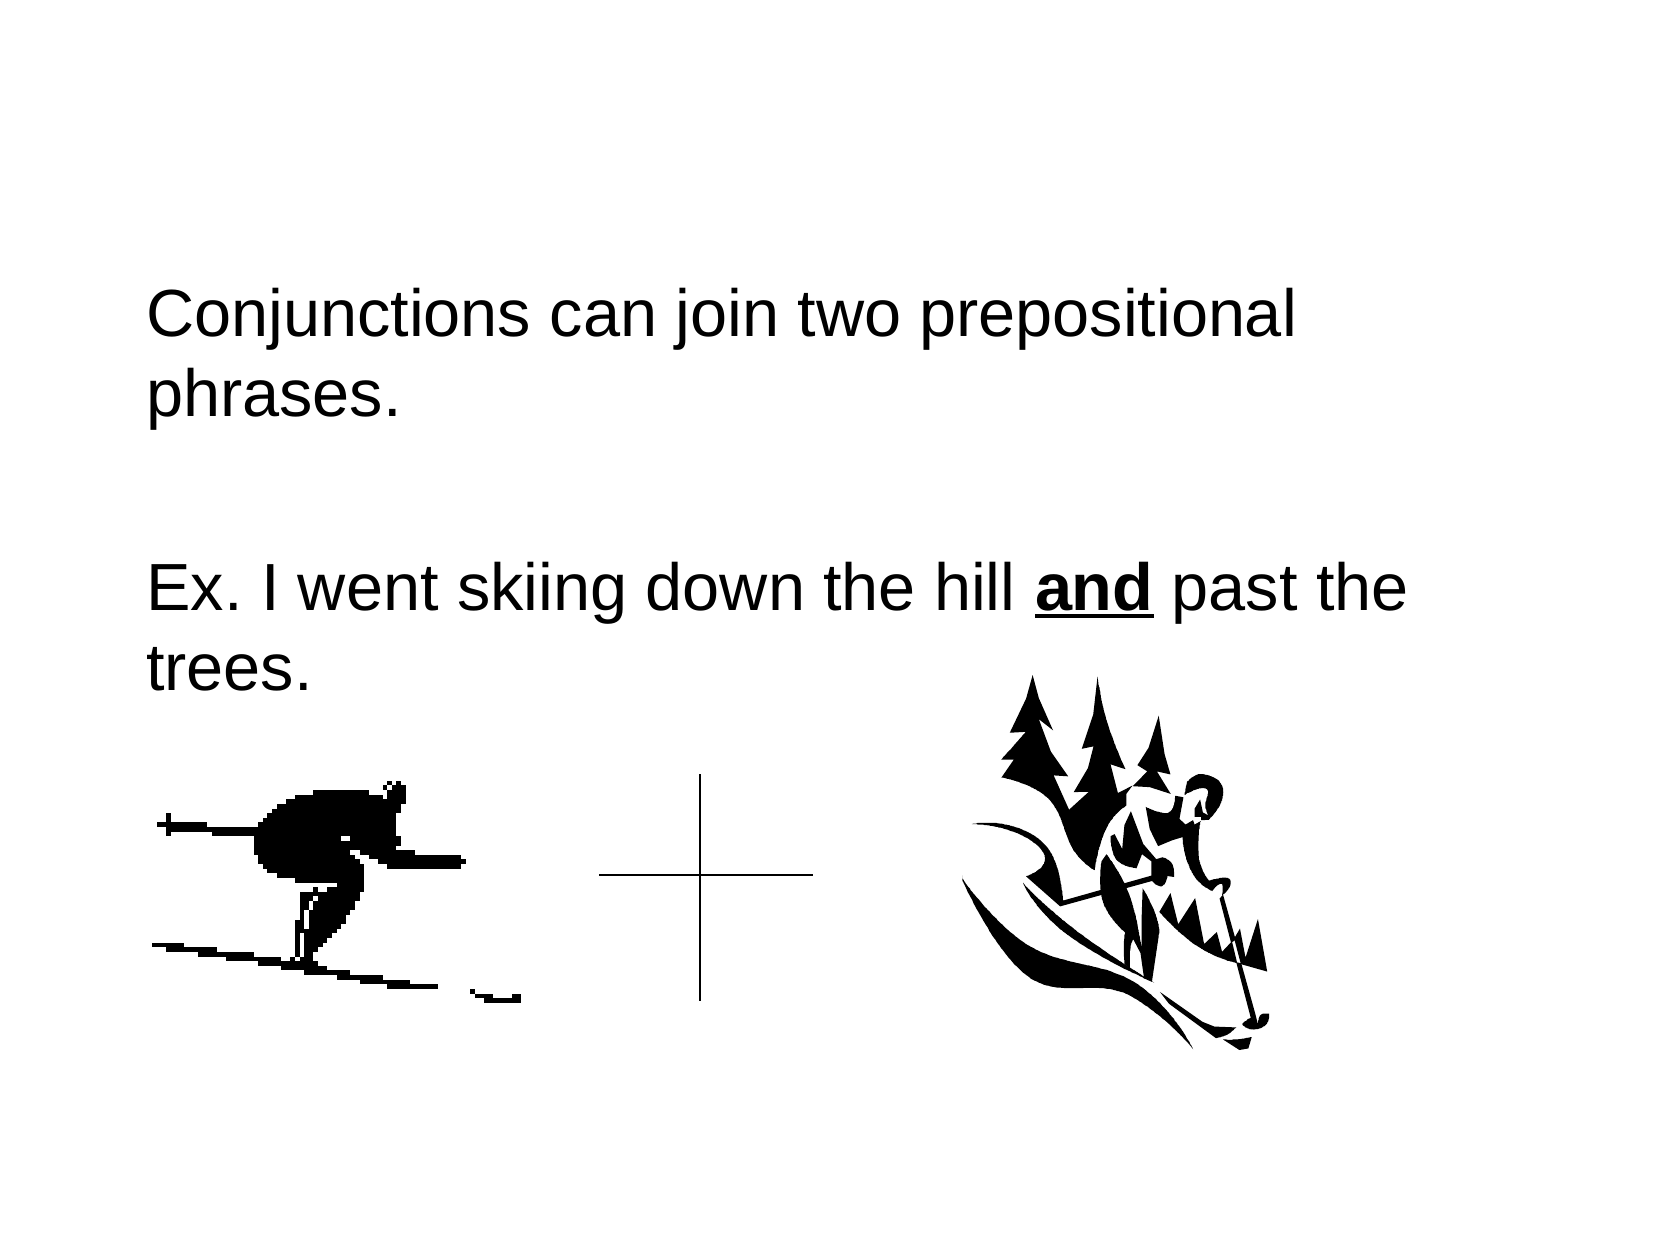

# Conjunctions can join two prepositional phrases.
	Ex. I went skiing down the hill and past the trees.